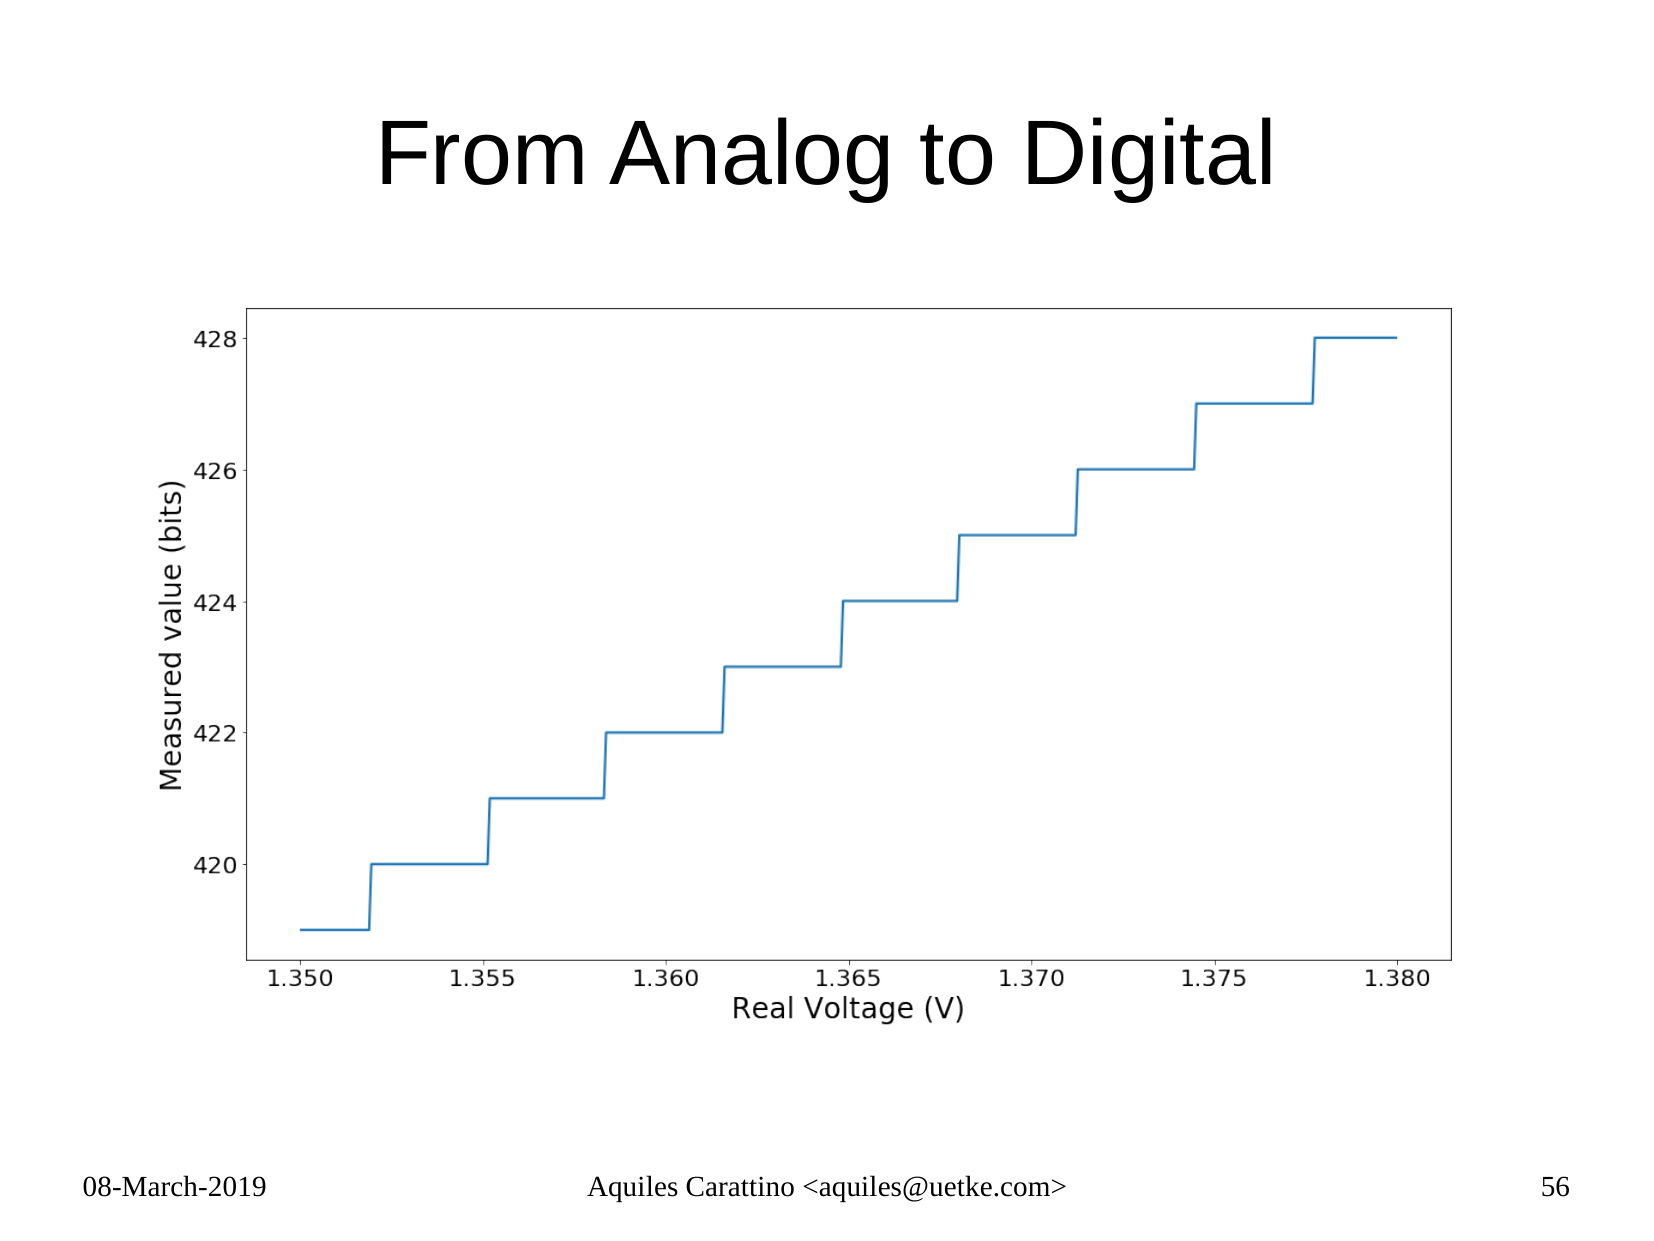

# From Analog to Digital
08-March-2019
Aquiles Carattino <aquiles@uetke.com>
56